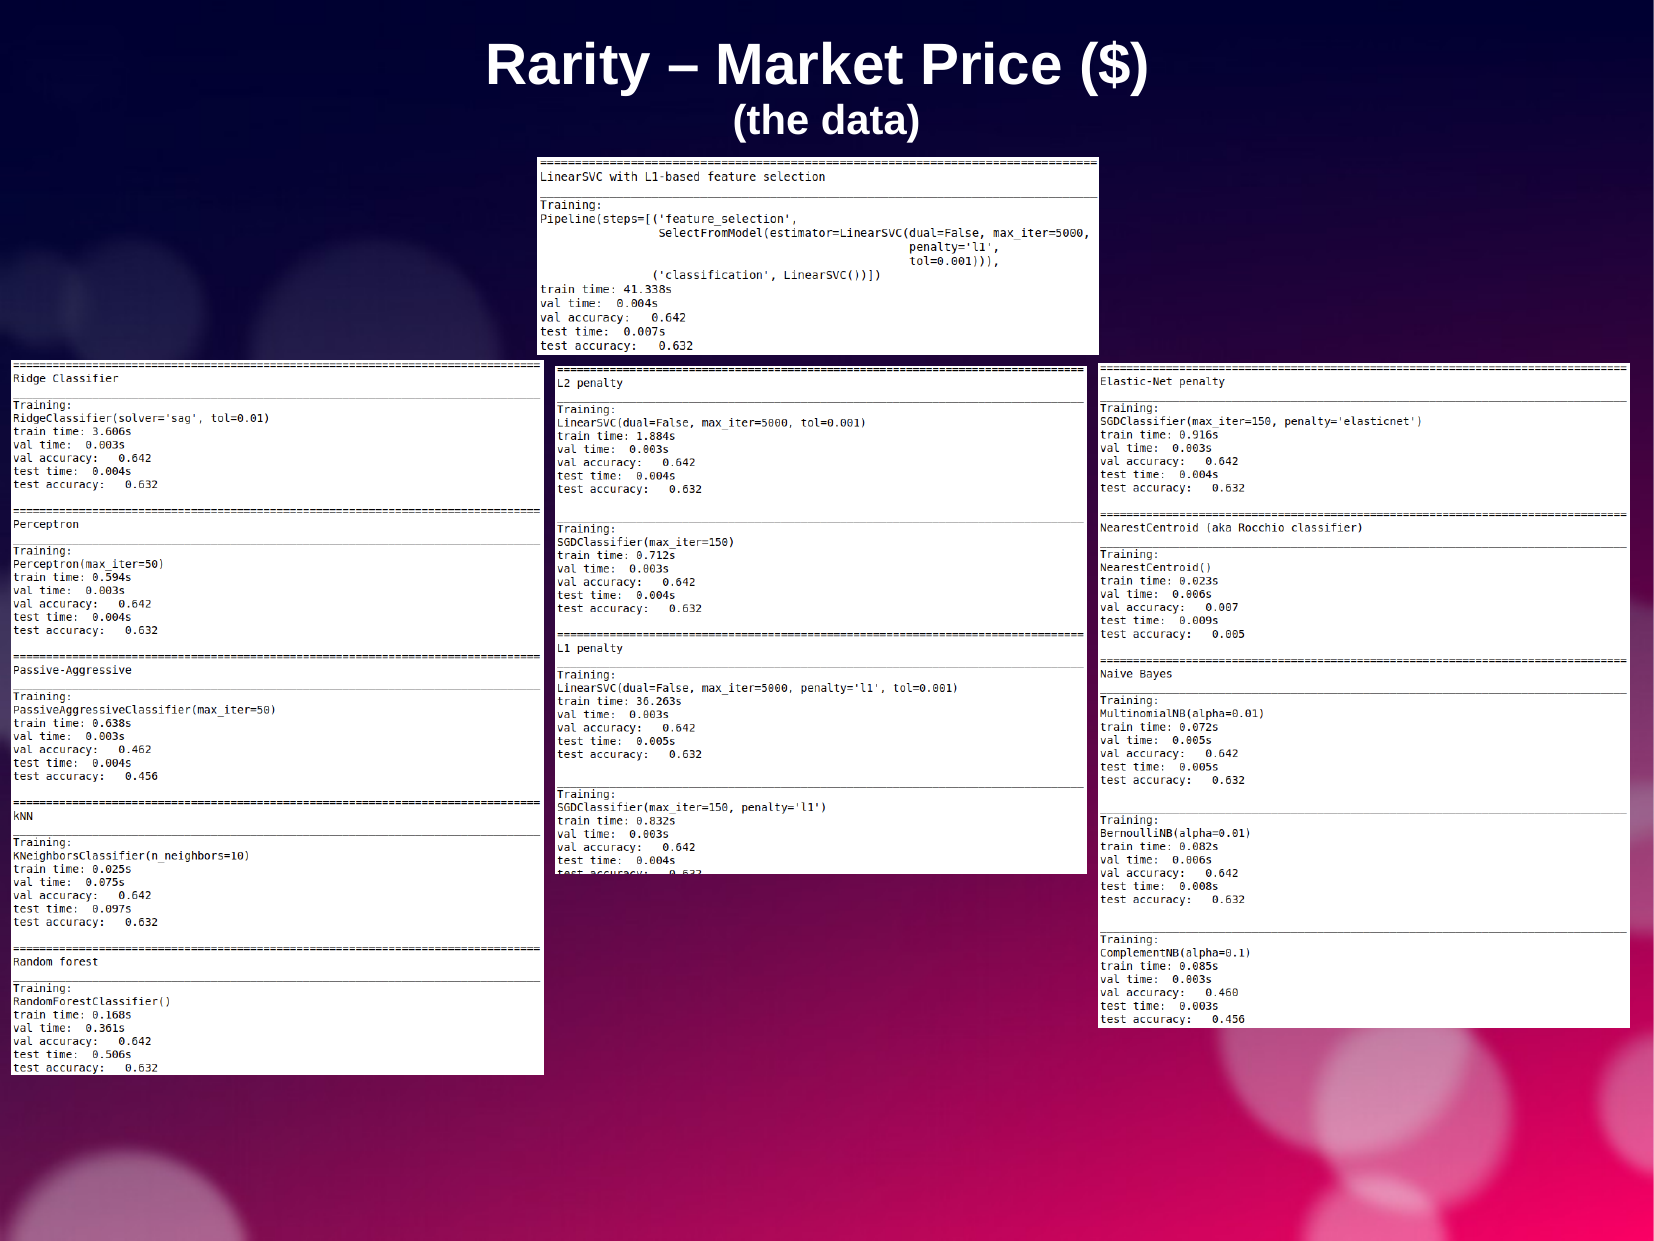

Rarity – Market Price ($)
(the data)